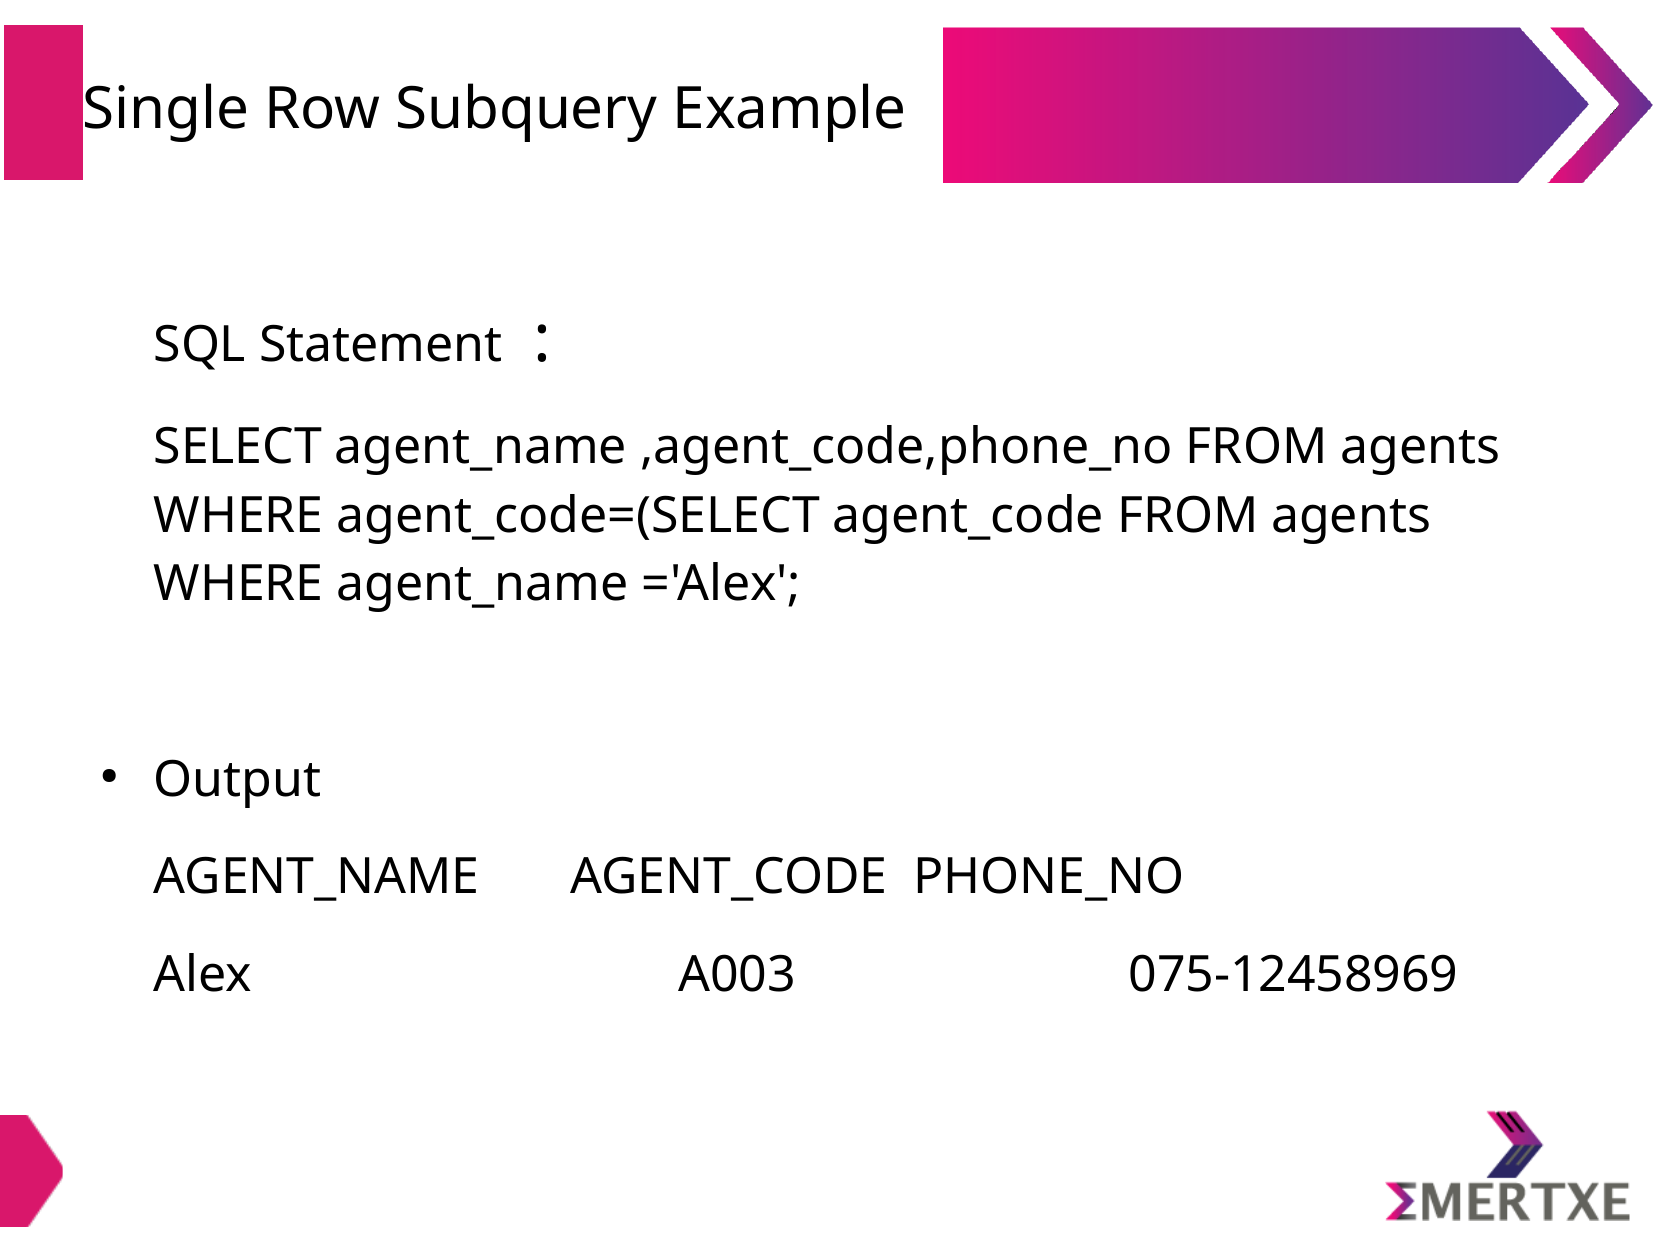

# Single Row Subquery Example
SQL Statement :
SELECT agent_name ,agent_code,phone_no FROM agents WHERE agent_code=(SELECT agent_code FROM agents WHERE agent_name ='Alex';
Output
AGENT_NAME AGENT_CODE PHONE_NO
Alex						A003					075-12458969